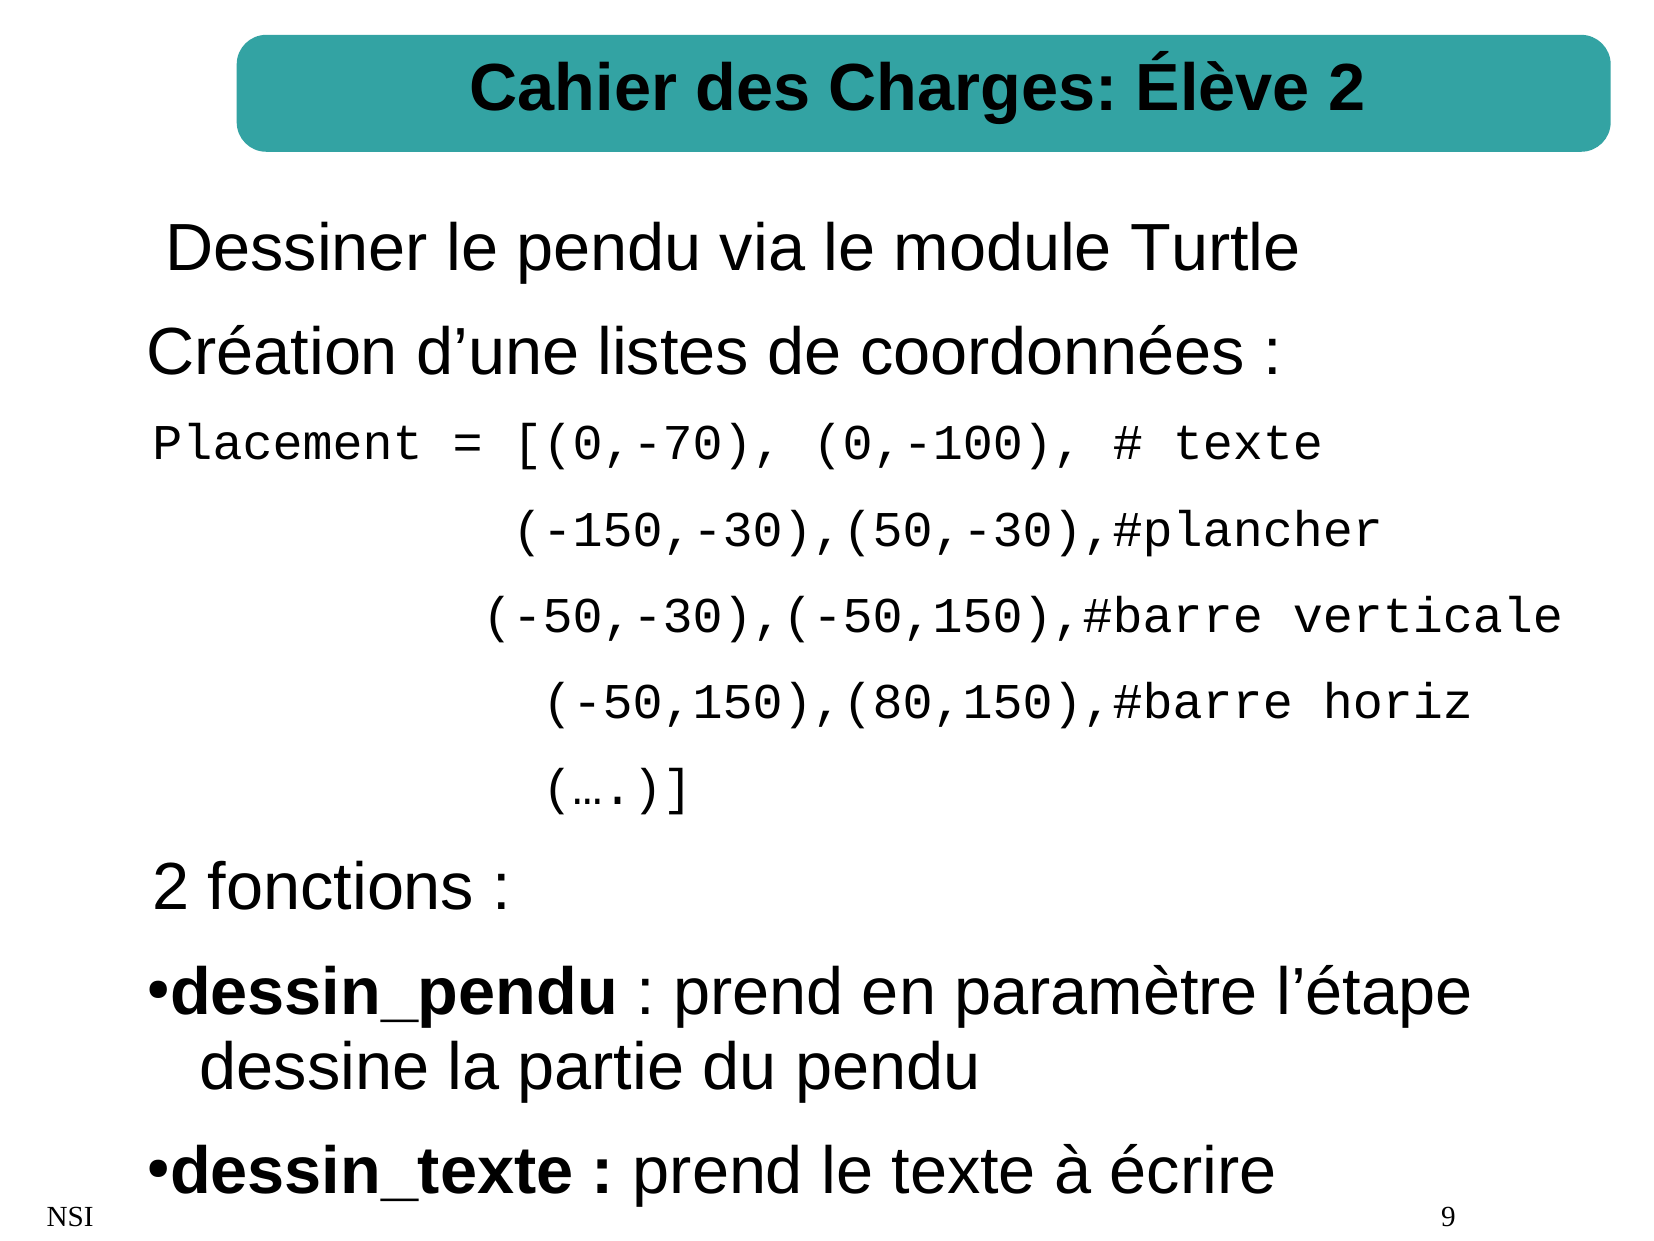

# Cahier des Charges: Élève 2
 Dessiner le pendu via le module Turtle
Création d’une listes de coordonnées :
Placement = [(0,-70), (0,-100), # texte
 (-150,-30),(50,-30),#plancher
 (-50,-30),(-50,150),#barre verticale
 (-50,150),(80,150),#barre horiz
 (….)]
2 fonctions :
dessin_pendu : prend en paramètre l’étape dessine la partie du pendu
dessin_texte : prend le texte à écrire